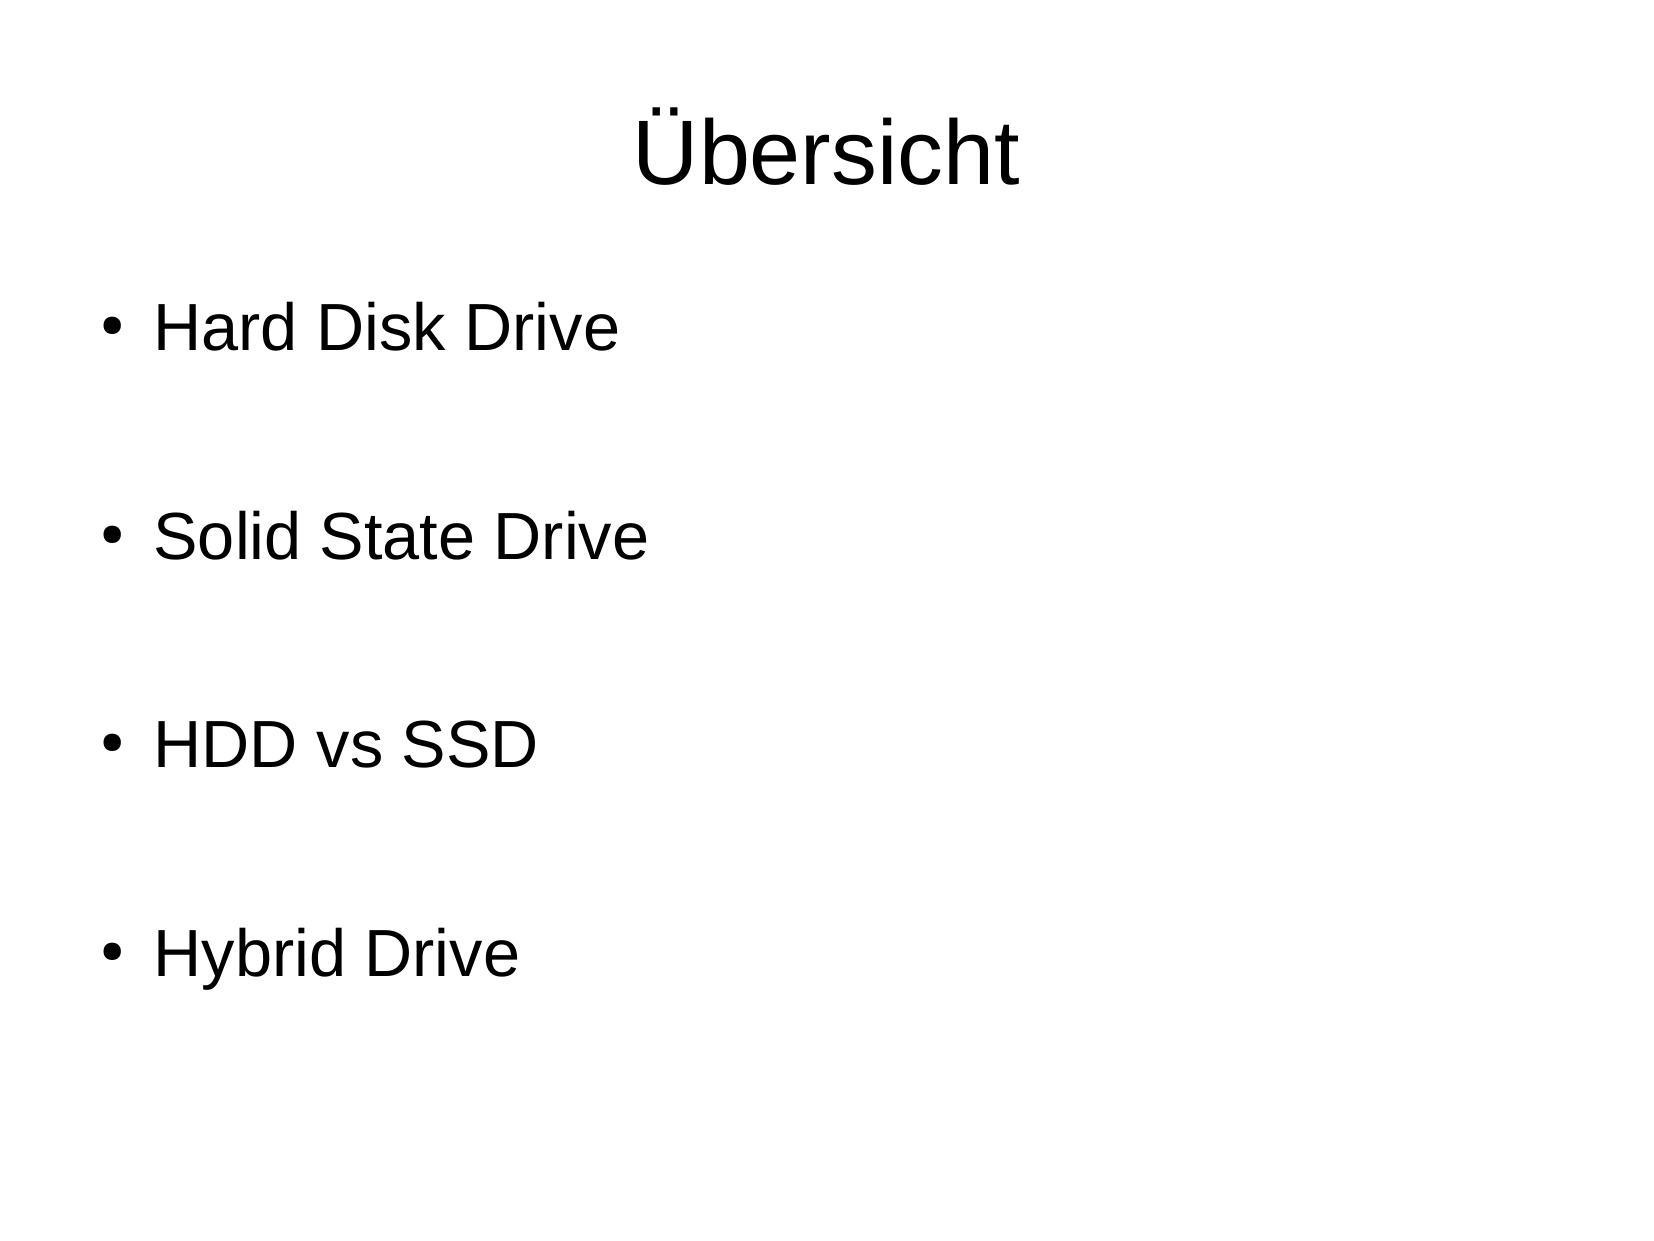

# Übersicht
Hard Disk Drive
Solid State Drive
HDD vs SSD
Hybrid Drive